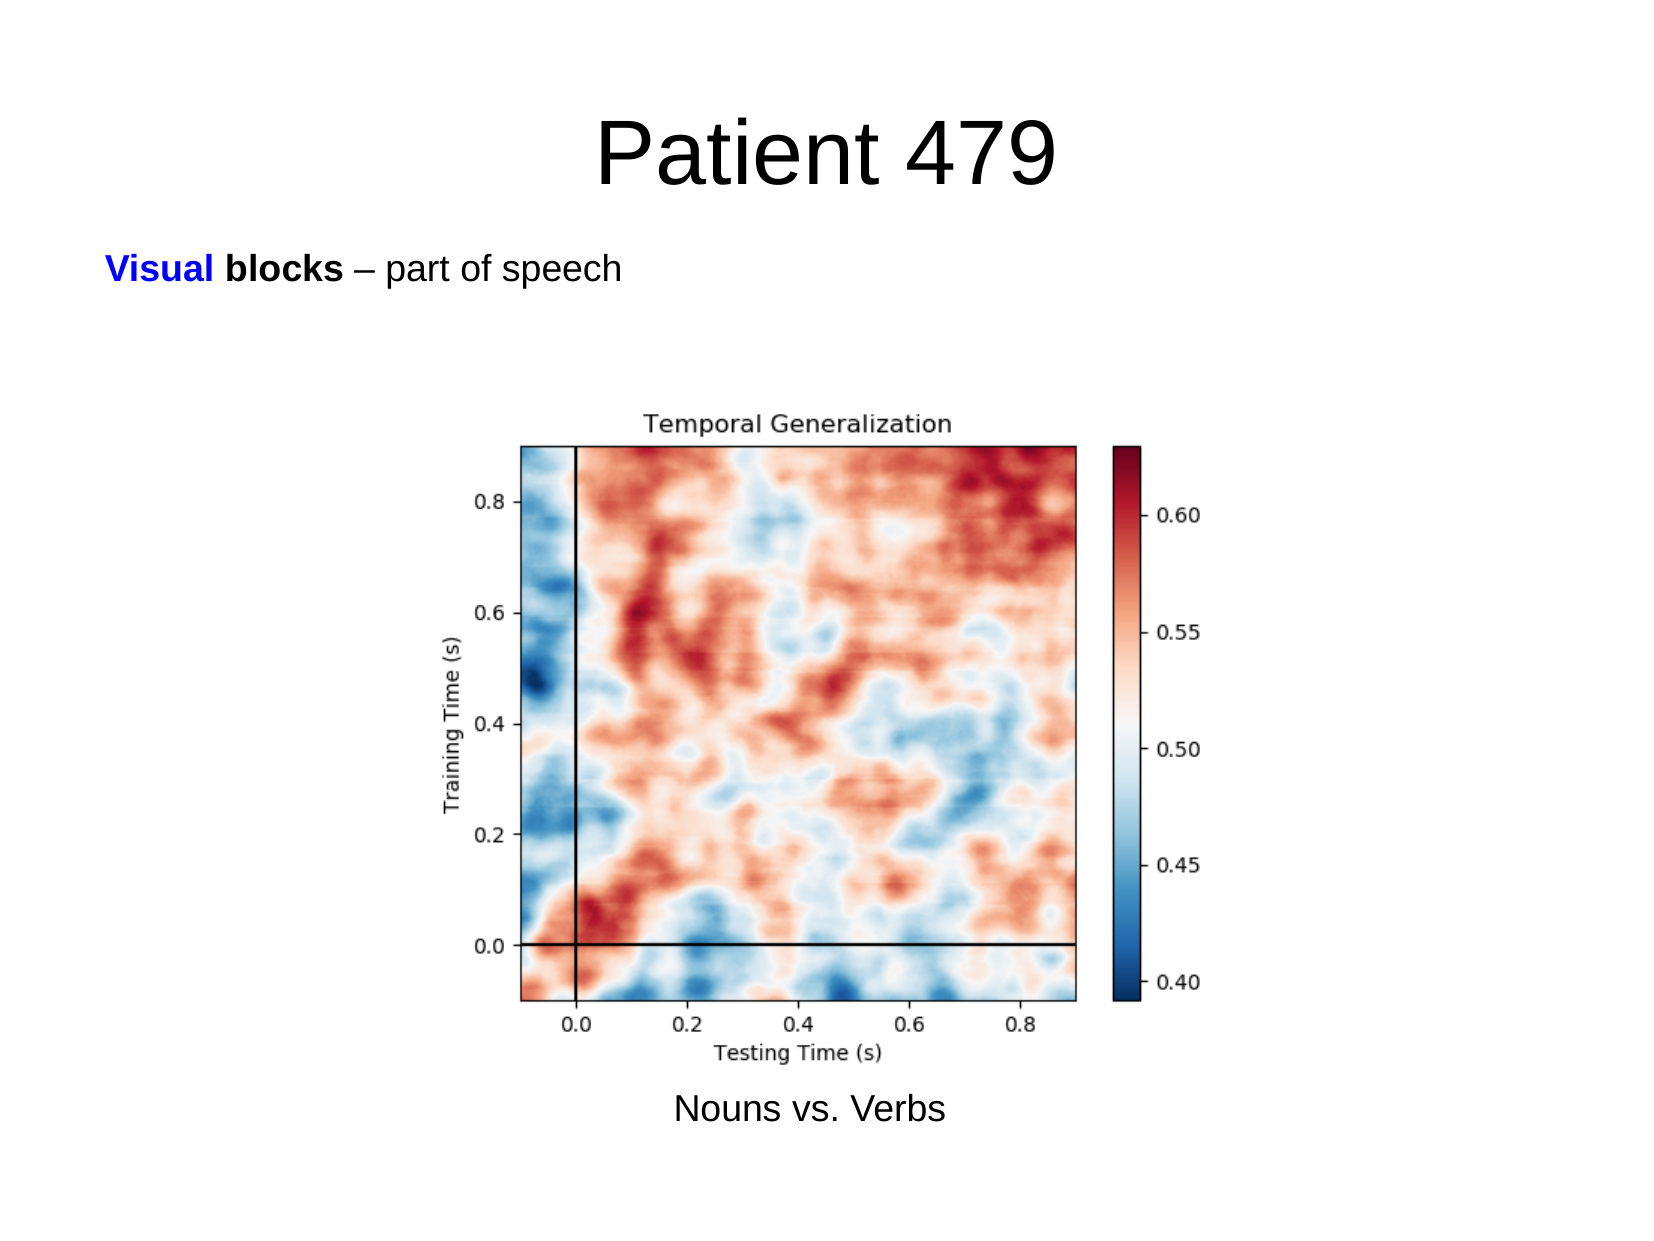

# Patient 479
Visual blocks – part of speech
Nouns vs. Verbs